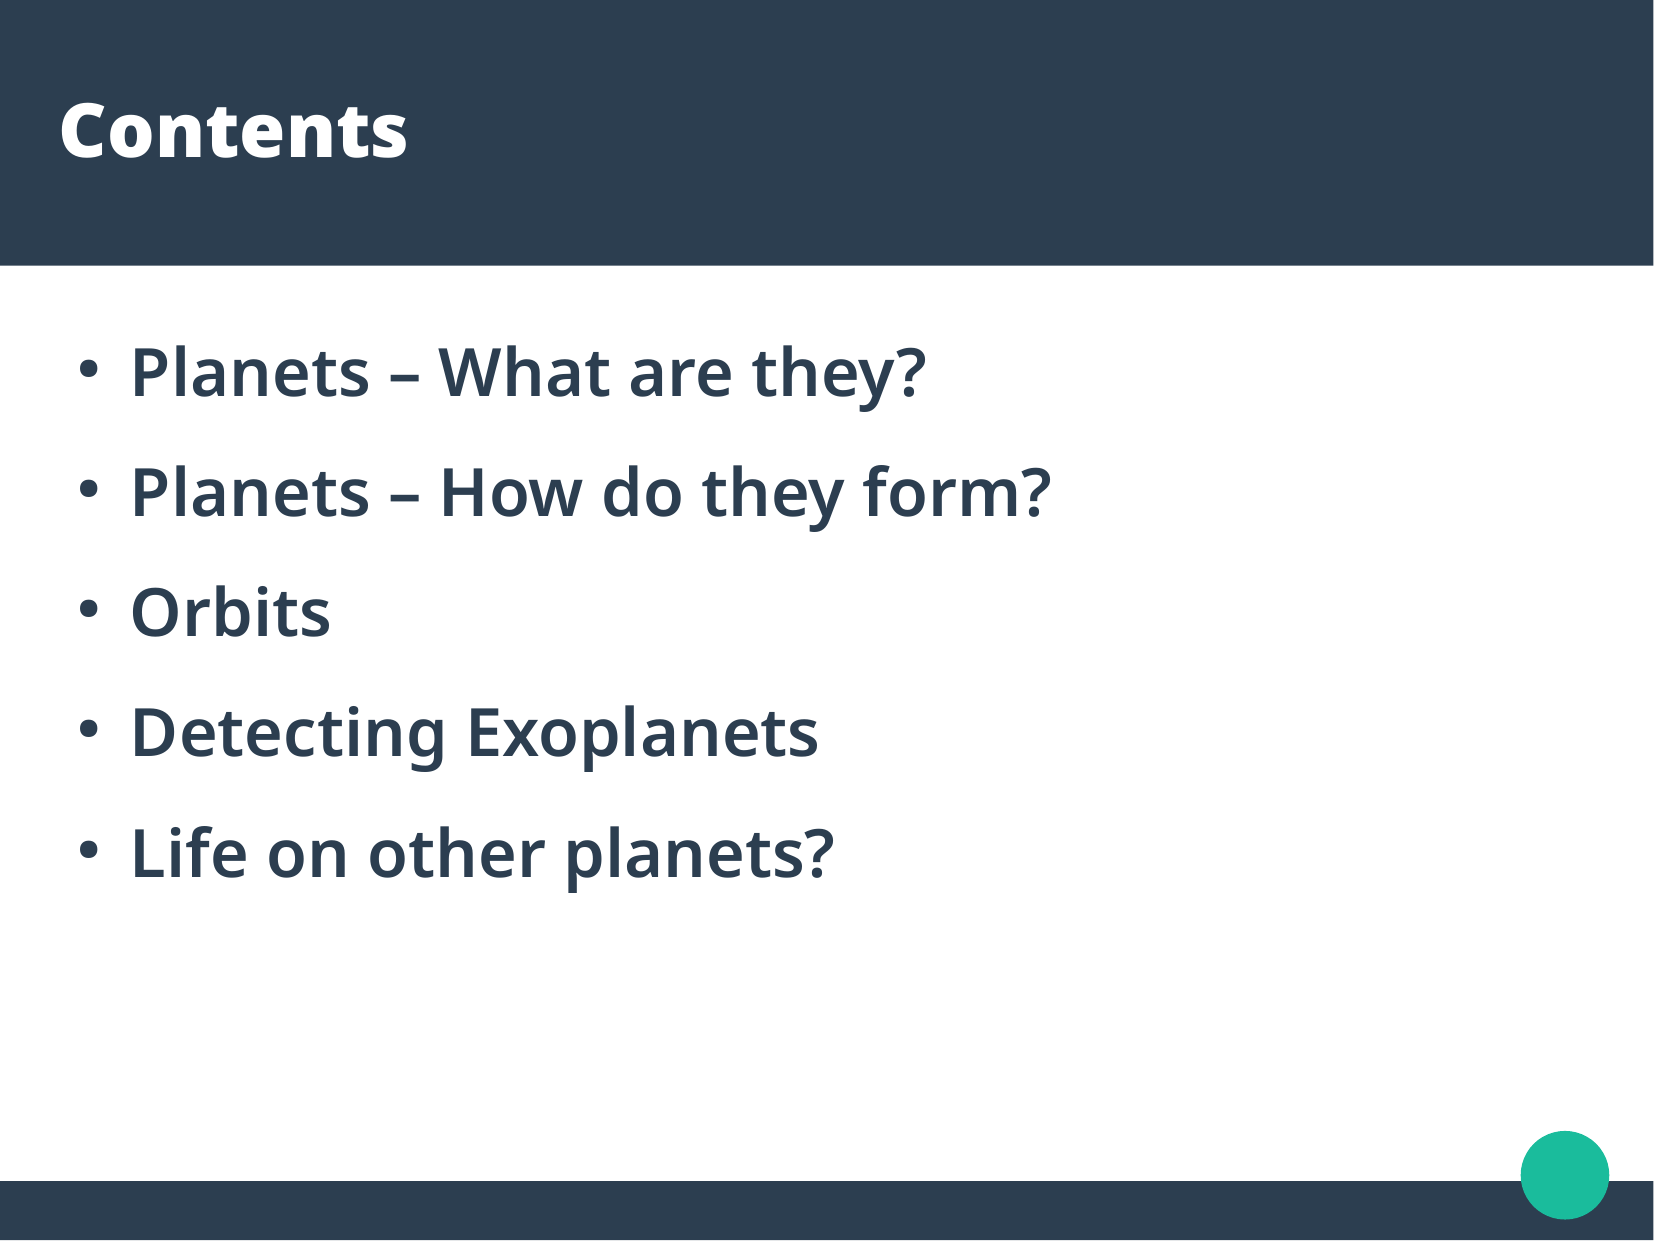

# Contents
Planets – What are they?
Planets – How do they form?
Orbits
Detecting Exoplanets
Life on other planets?